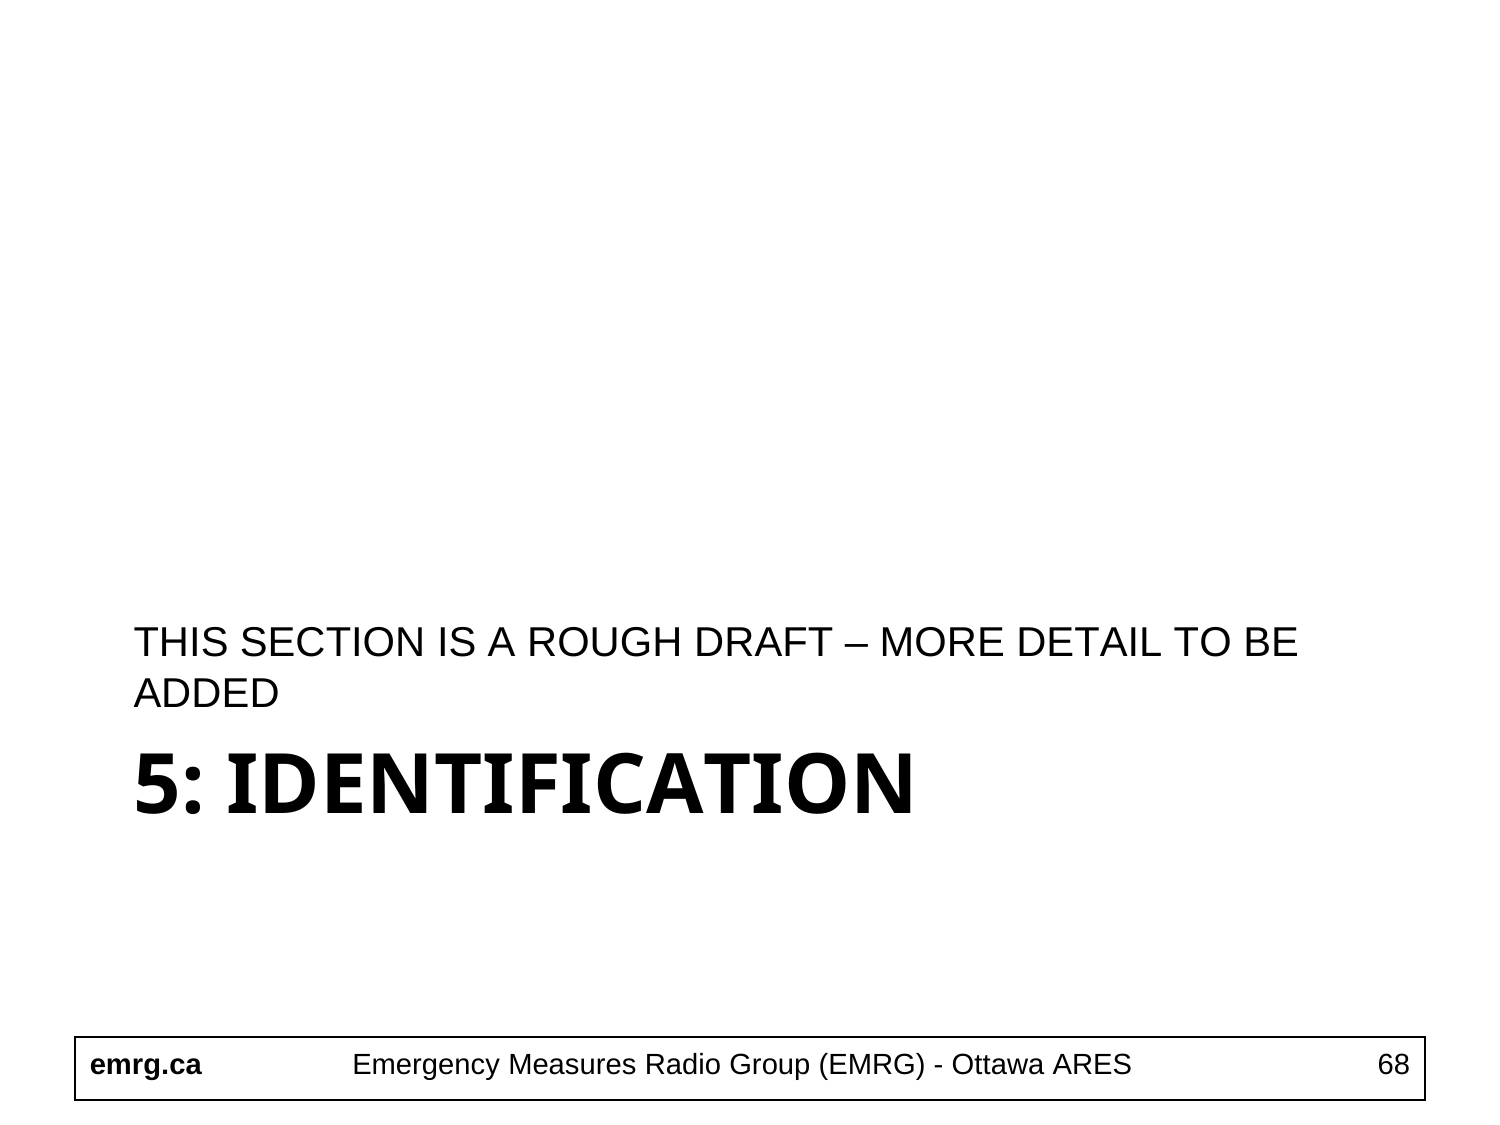

THIS SECTION IS A ROUGH DRAFT – MORE DETAIL TO BE ADDED
# 5: IDENTIFICATION
Emergency Measures Radio Group (EMRG) - Ottawa ARES